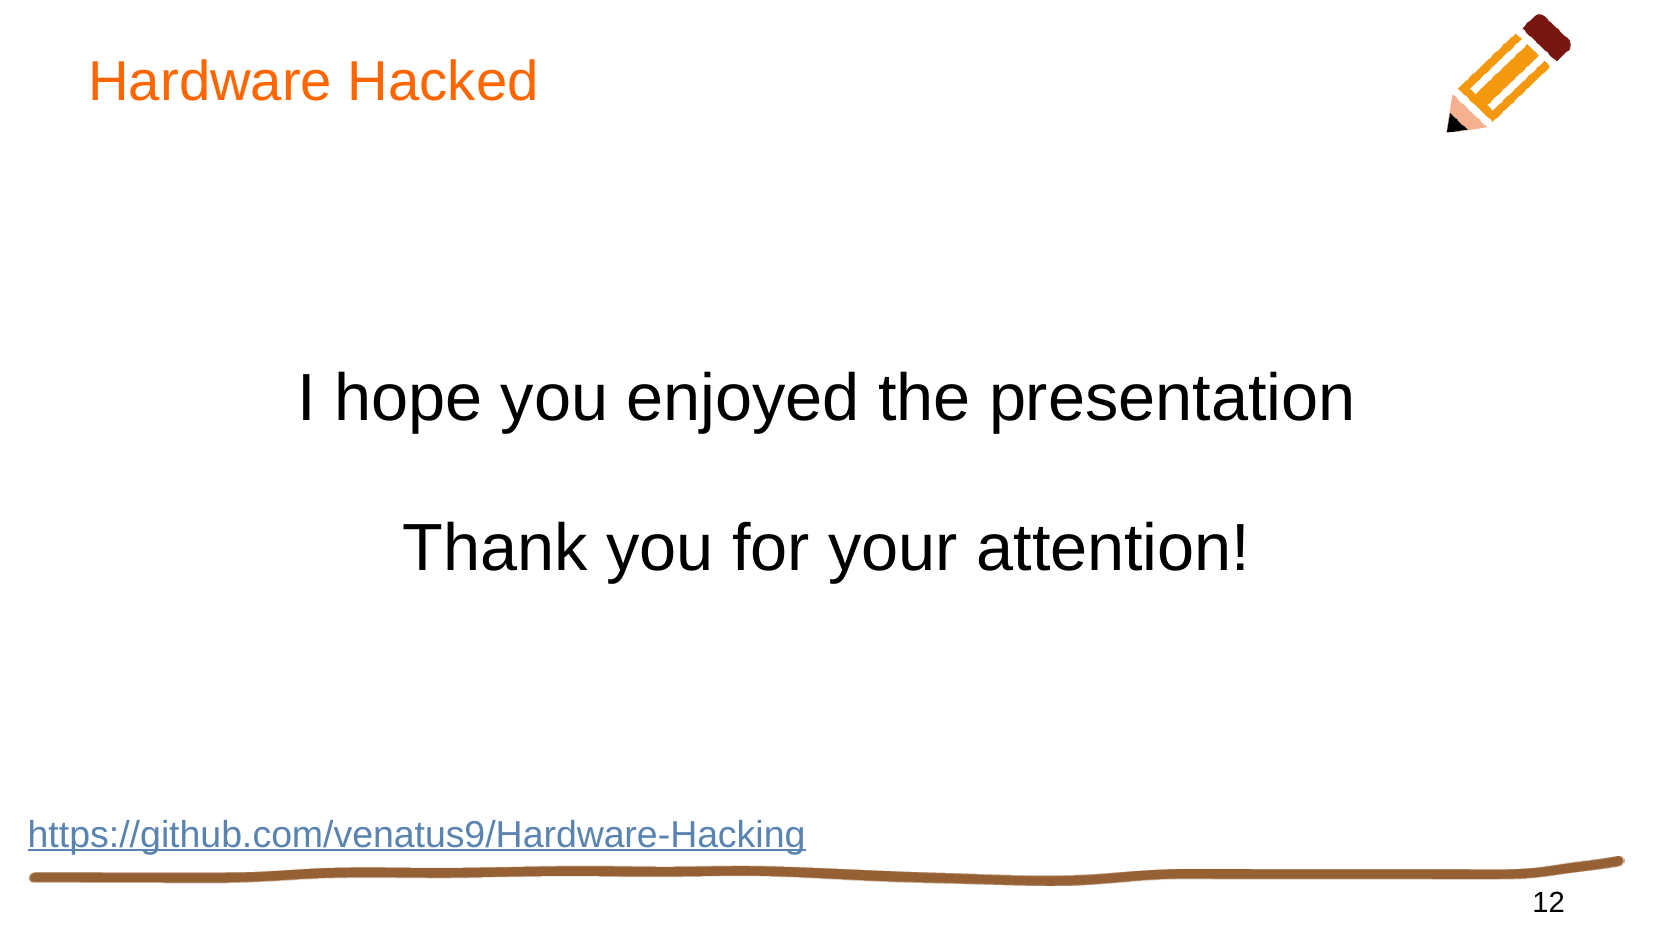

# Hardware Hacked
I hope you enjoyed the presentation
Thank you for your attention!
https://github.com/venatus9/Hardware-Hacking
12